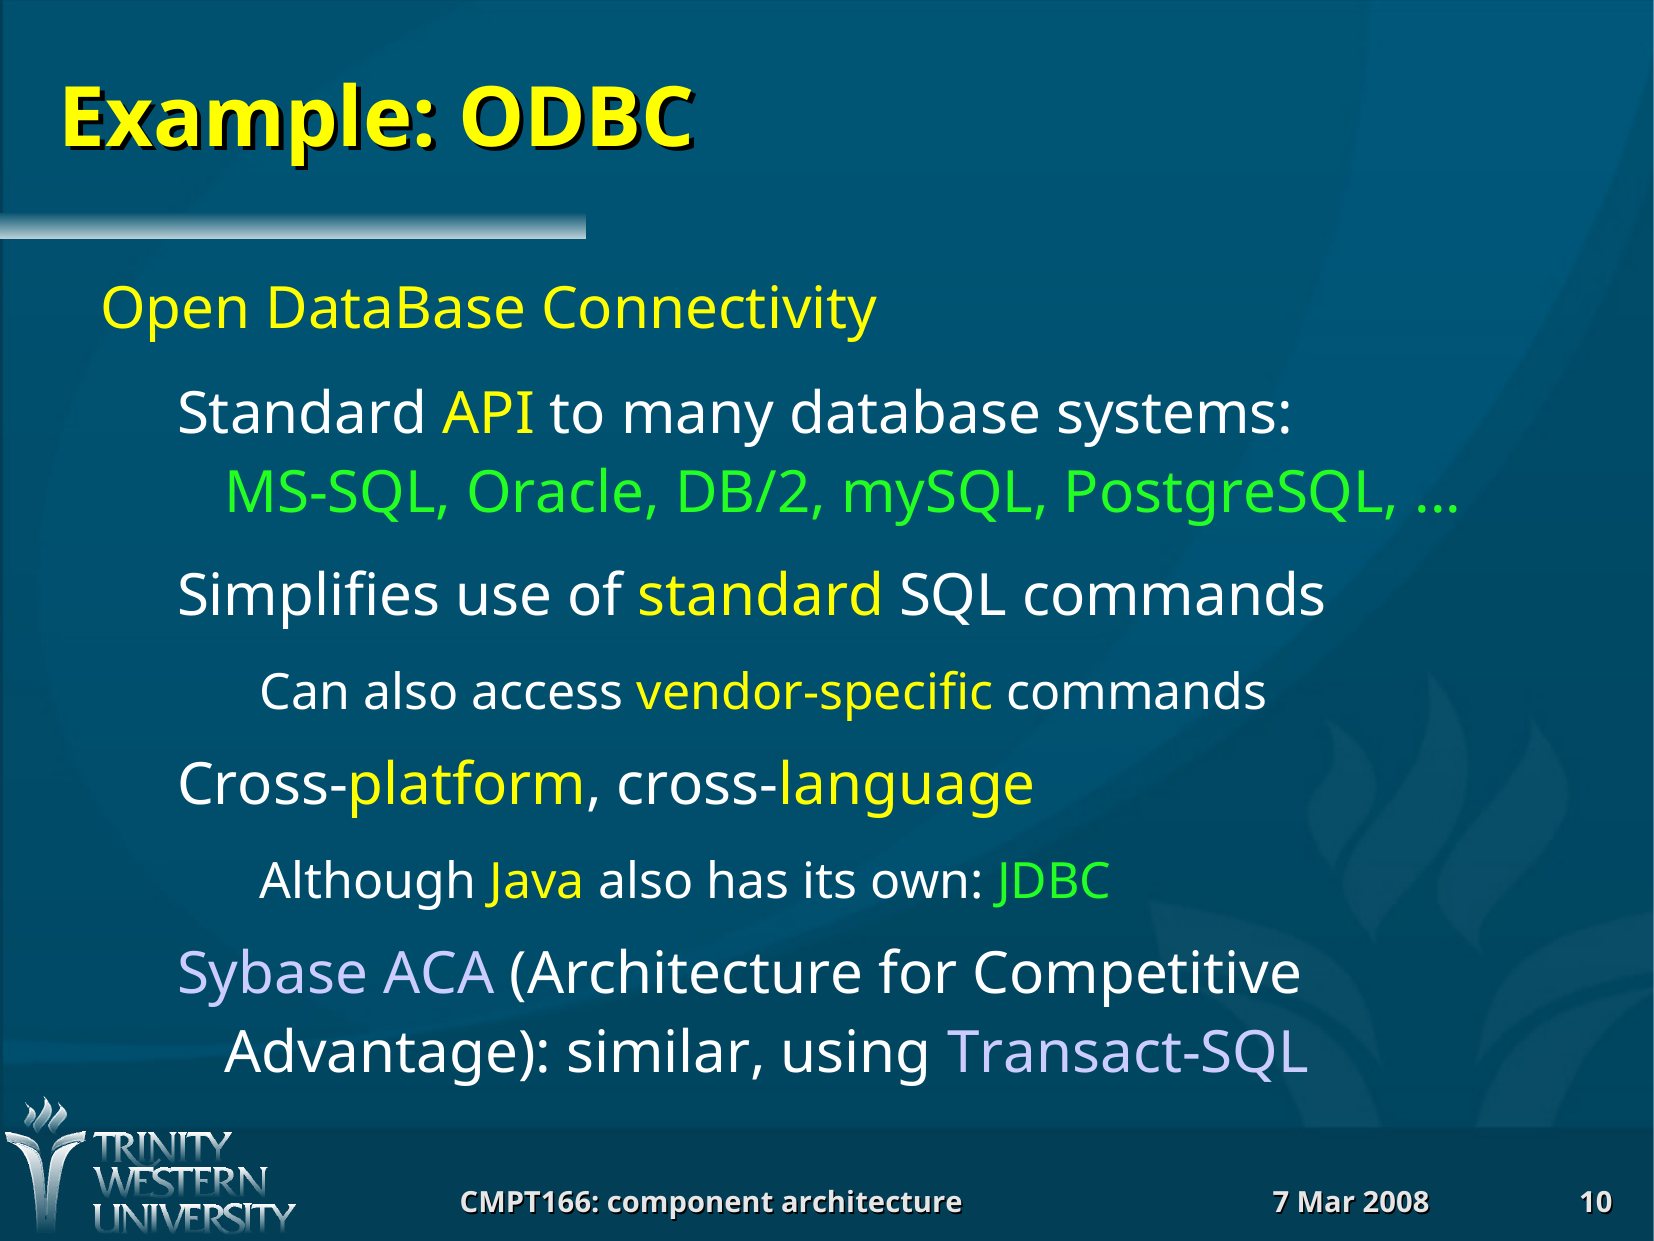

# Example: ODBC
Open DataBase Connectivity
Standard API to many database systems:
MS-SQL, Oracle, DB/2, mySQL, PostgreSQL, ...
Simplifies use of standard SQL commands
Can also access vendor-specific commands
Cross-platform, cross-language
Although Java also has its own: JDBC
Sybase ACA (Architecture for Competitive Advantage): similar, using Transact-SQL
CMPT166: component architecture
7 Mar 2008
10